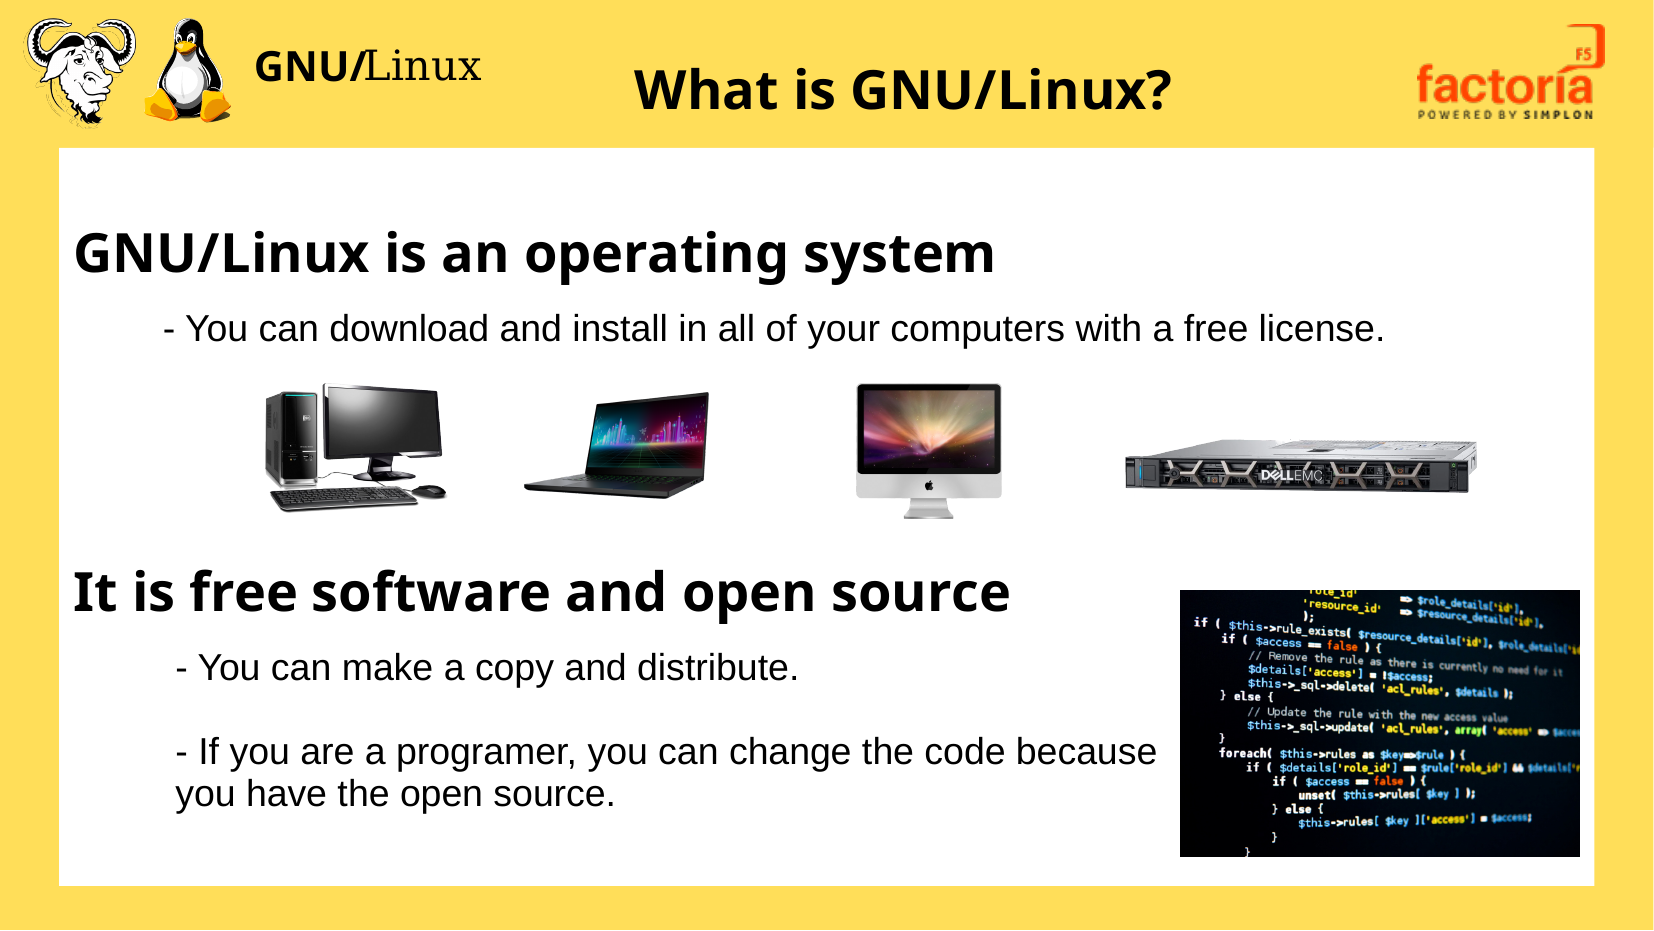

GNU/
What is GNU/Linux?
# Linux
GNU/Linux is an operating system
- You can download and install in all of your computers with a free license.
It is free software and open source
- You can make a copy and distribute.
- If you are a programer, you can change the code because you have the open source.